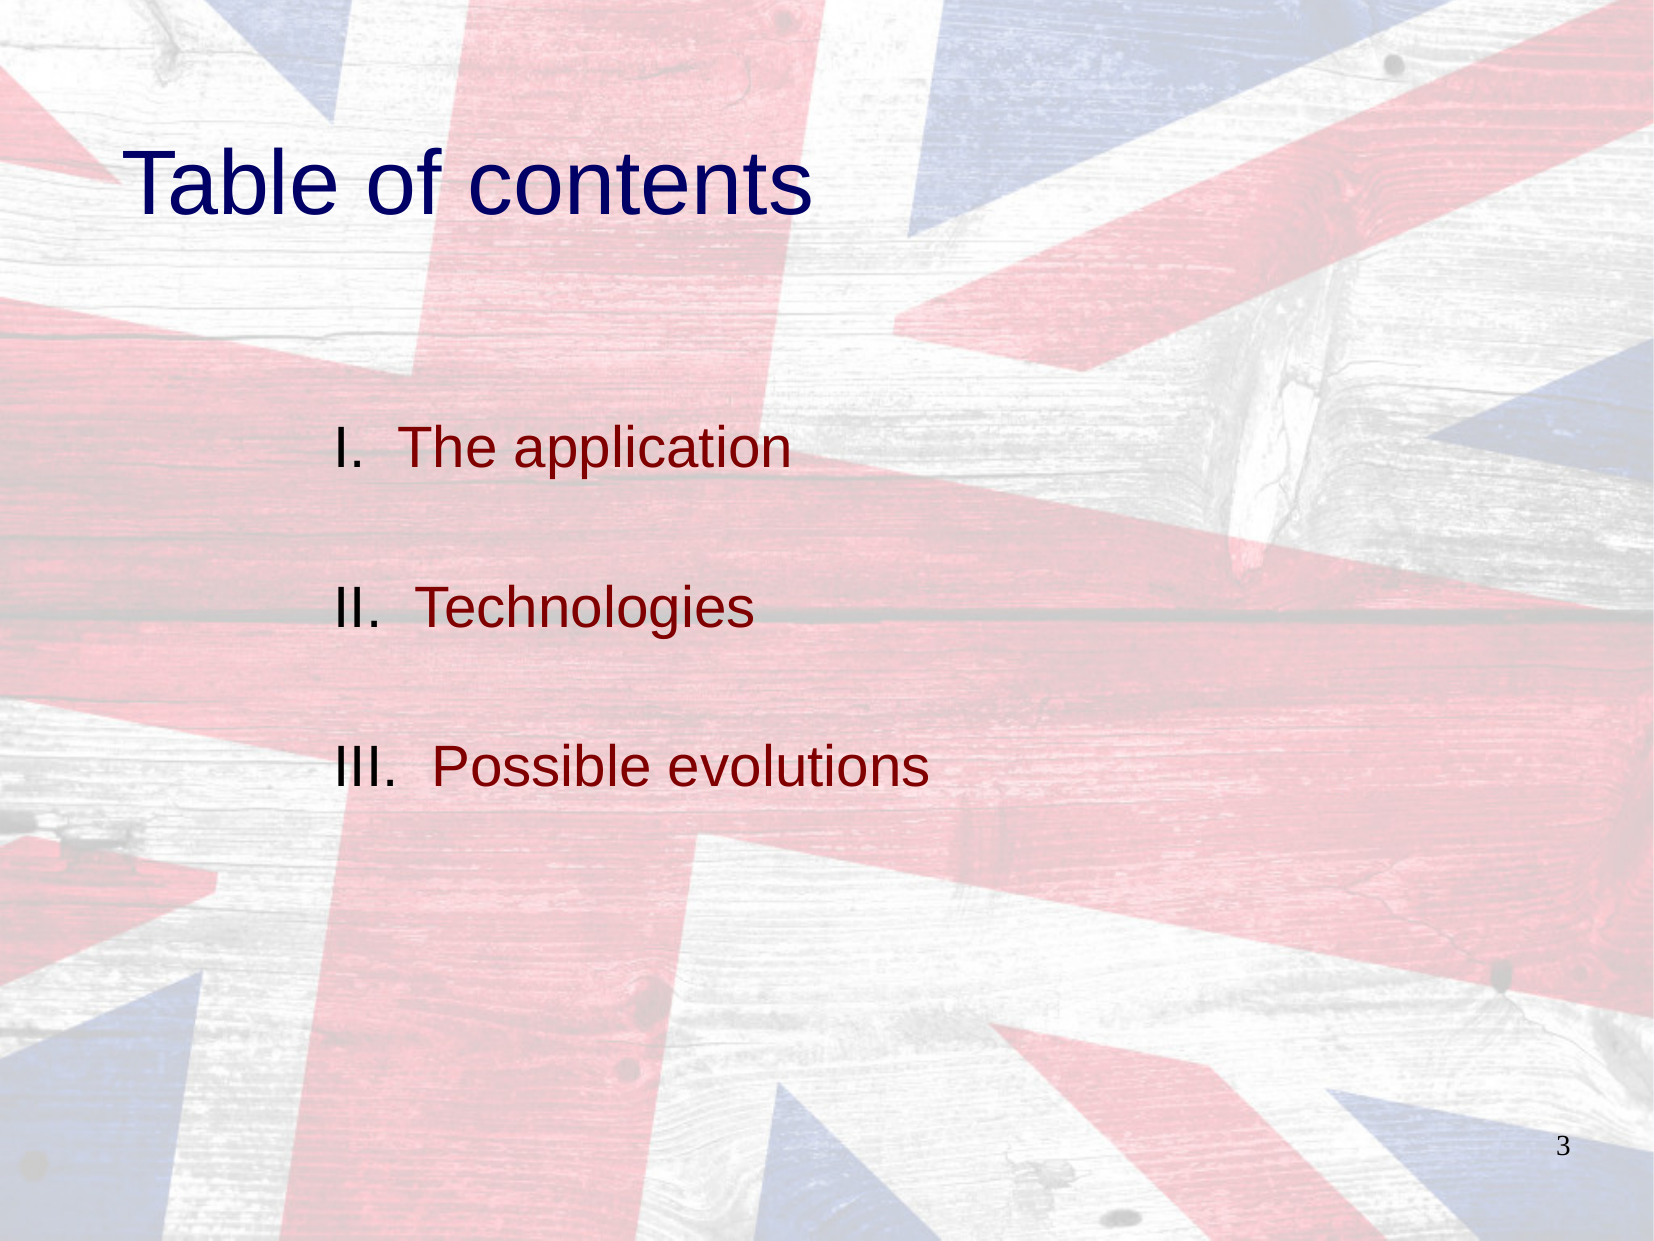

Table of contents
I. The application
II. Technologies
III. Possible evolutions
3